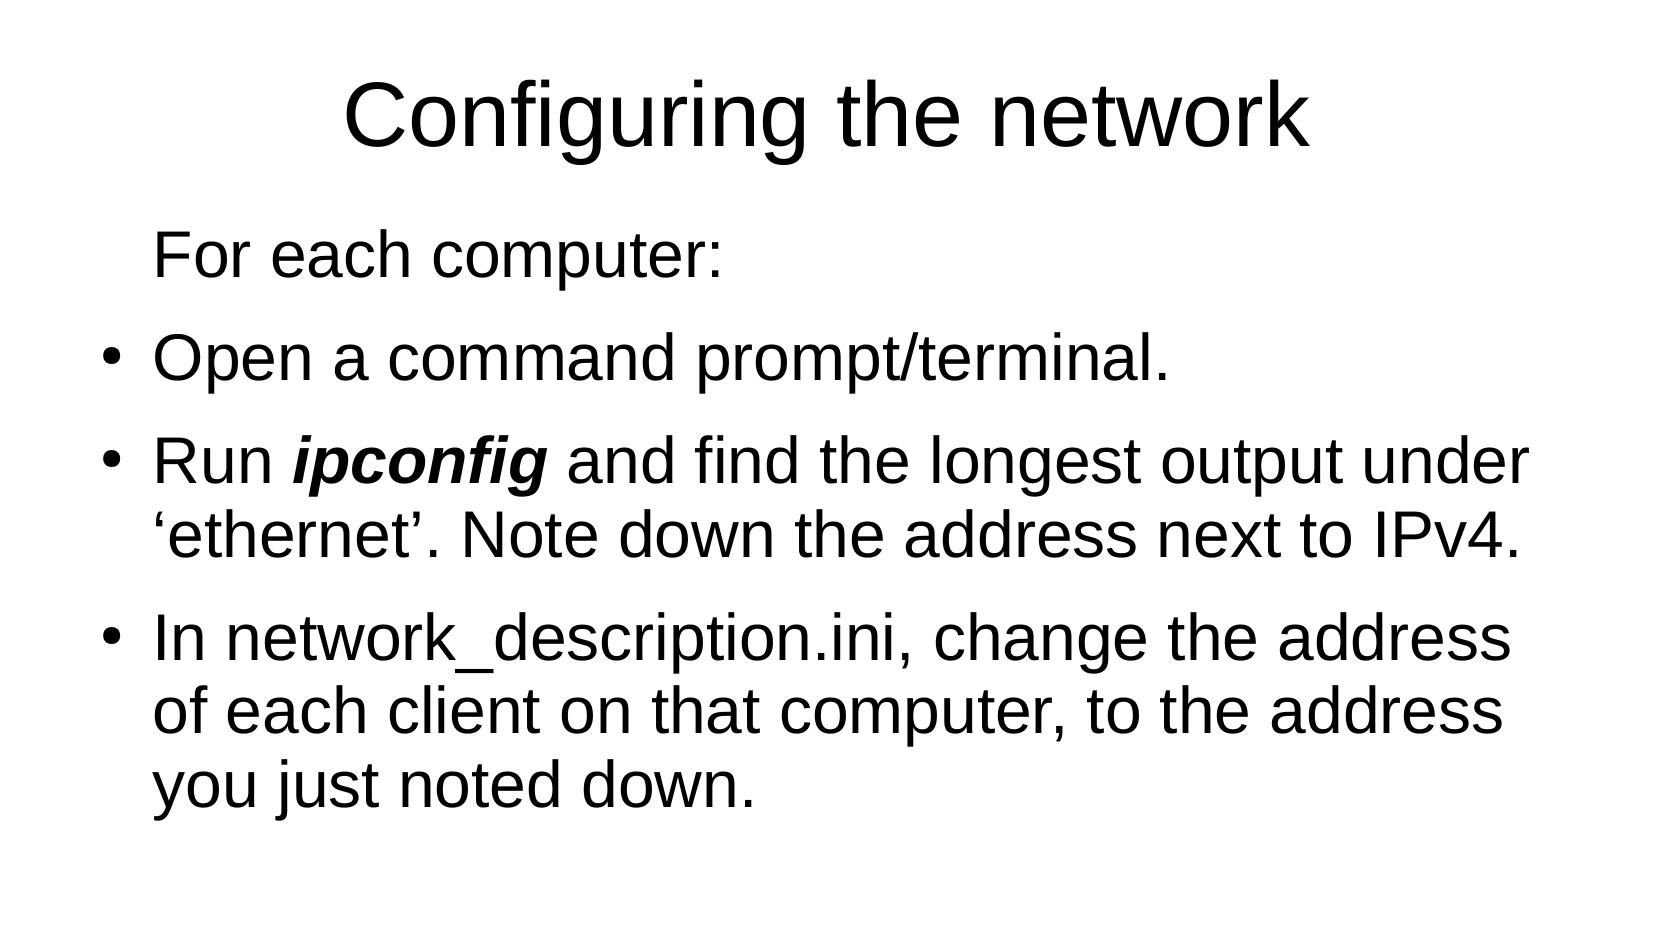

# Configuring the network
For each computer:
Open a command prompt/terminal.
Run ipconfig and find the longest output under ‘ethernet’. Note down the address next to IPv4.
In network_description.ini, change the address of each client on that computer, to the address you just noted down.